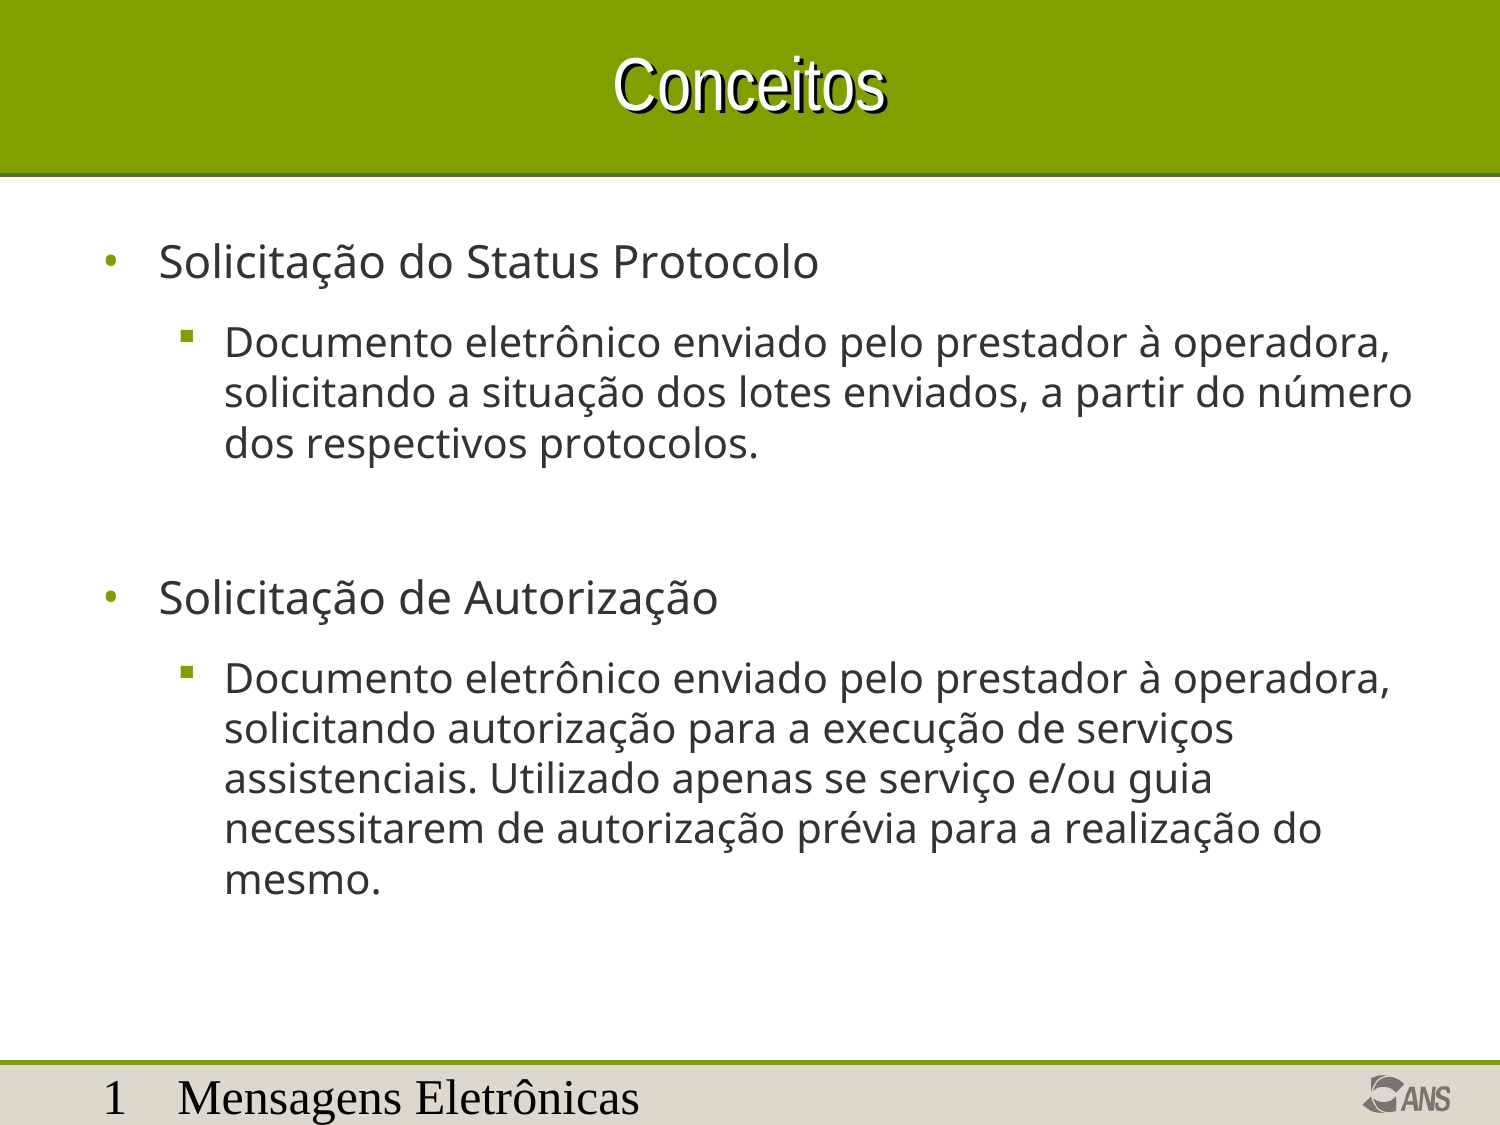

# Conceitos
Solicitação do Status Protocolo
Documento eletrônico enviado pelo prestador à operadora, solicitando a situação dos lotes enviados, a partir do número dos respectivos protocolos.
Solicitação de Autorização
Documento eletrônico enviado pelo prestador à operadora, solicitando autorização para a execução de serviços assistenciais. Utilizado apenas se serviço e/ou guia necessitarem de autorização prévia para a realização do mesmo.
11
Mensagens Eletrônicas